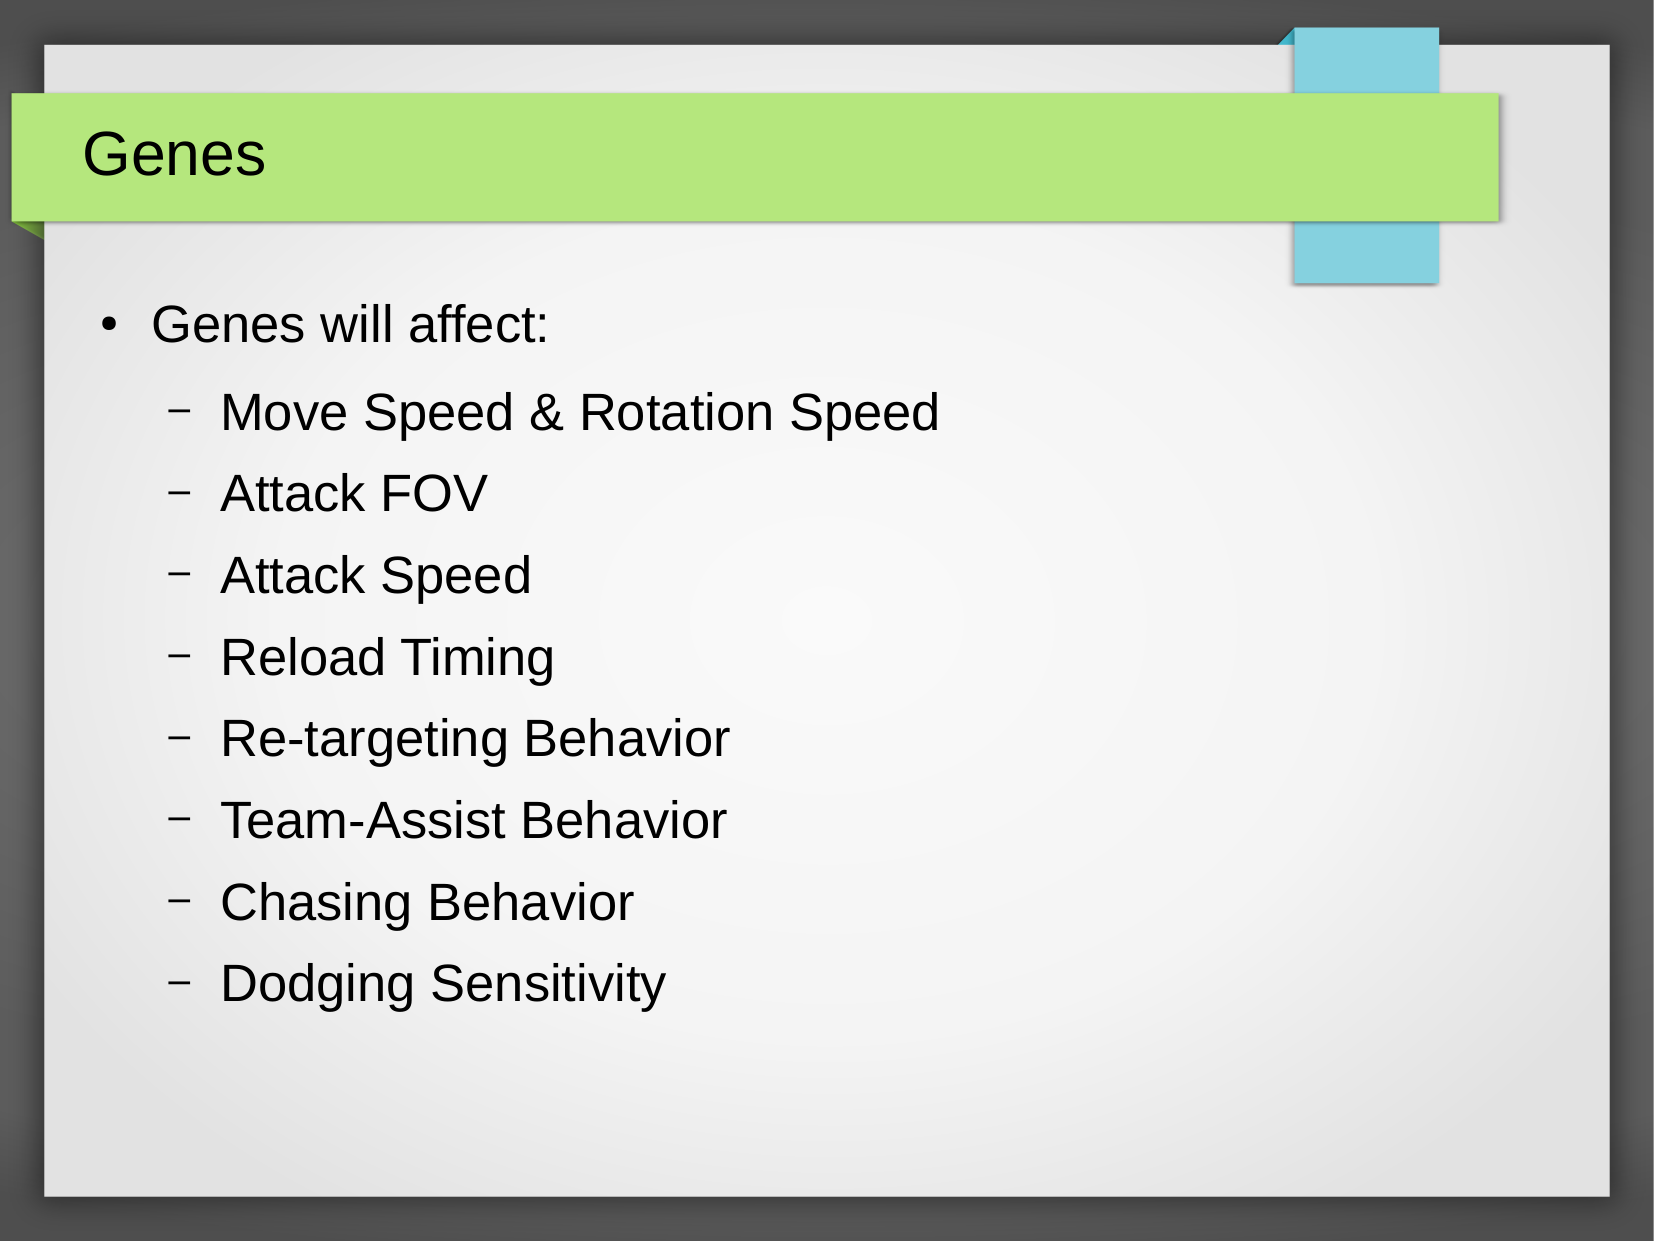

# Genes
Genes will affect:
Move Speed & Rotation Speed
Attack FOV
Attack Speed
Reload Timing
Re-targeting Behavior
Team-Assist Behavior
Chasing Behavior
Dodging Sensitivity